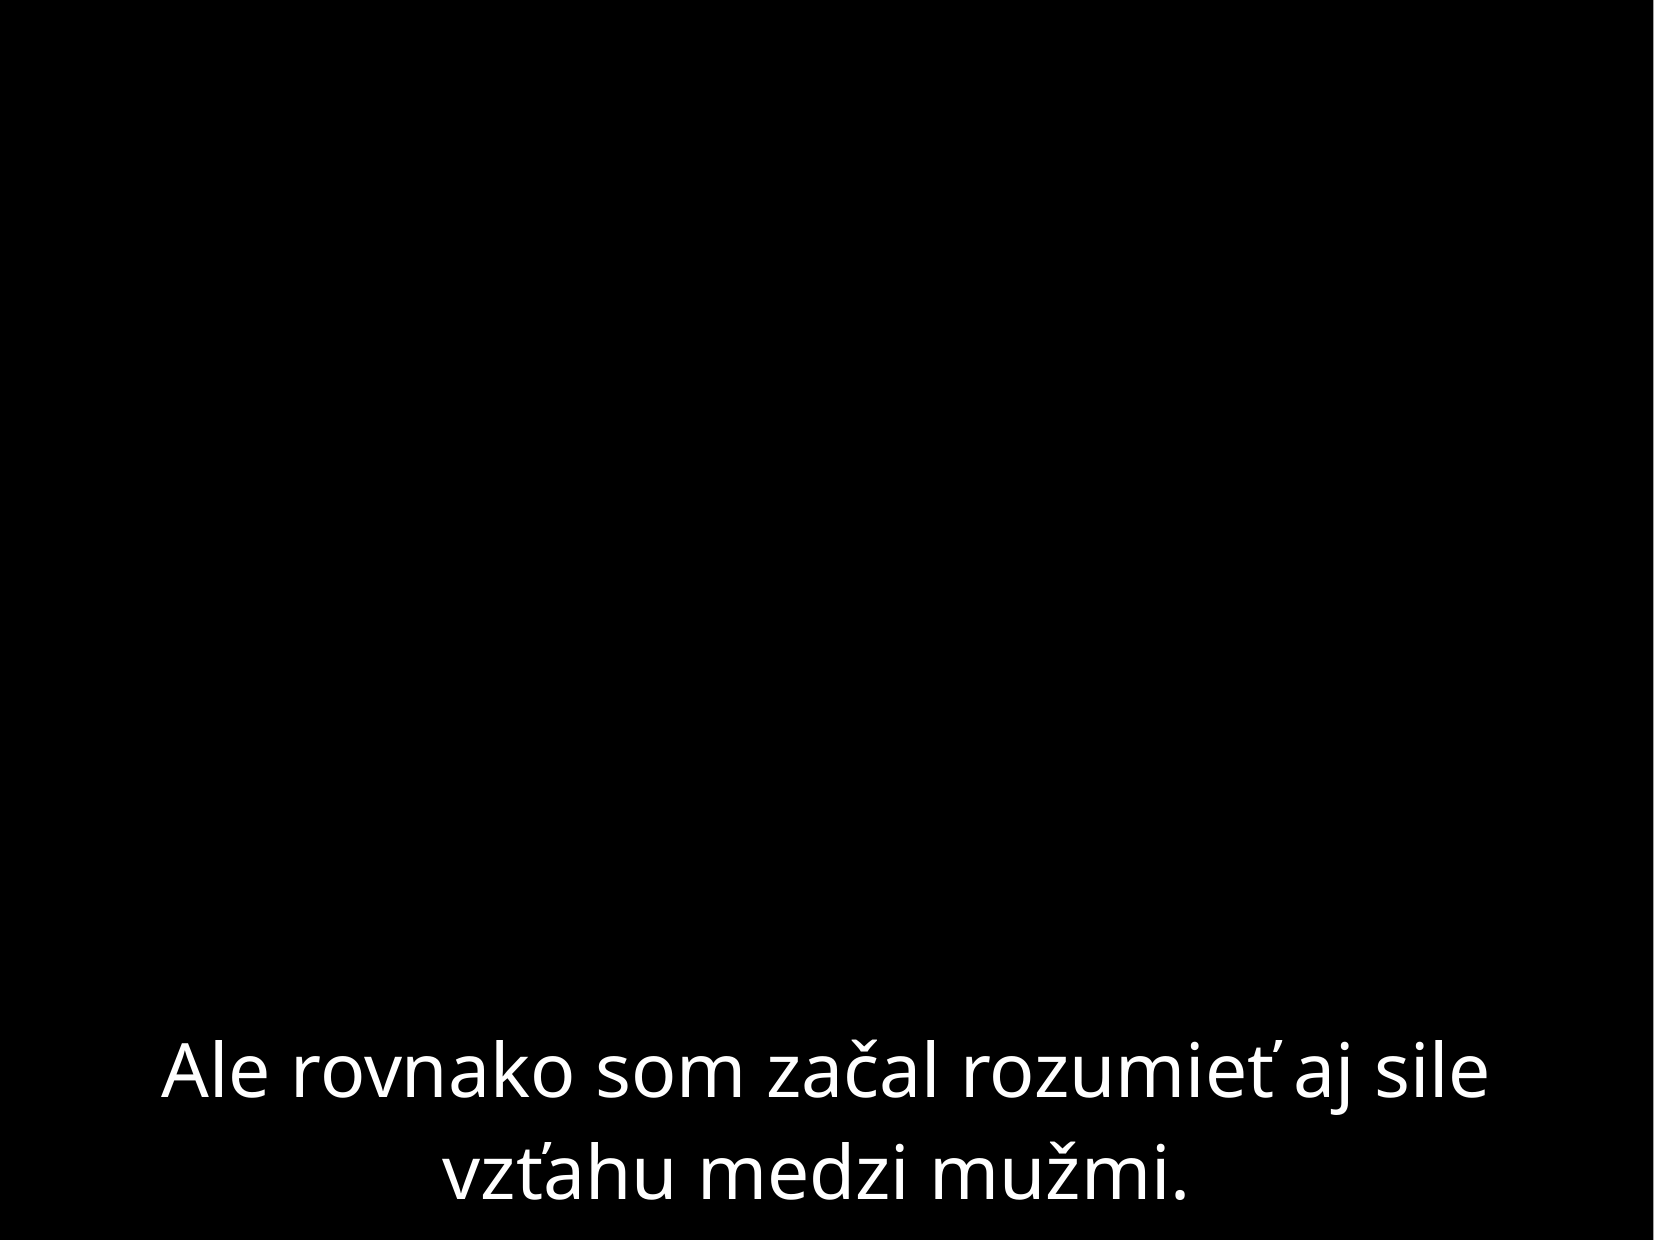

# Ale rovnako som začal rozumieť aj sile vzťahu medzi mužmi.